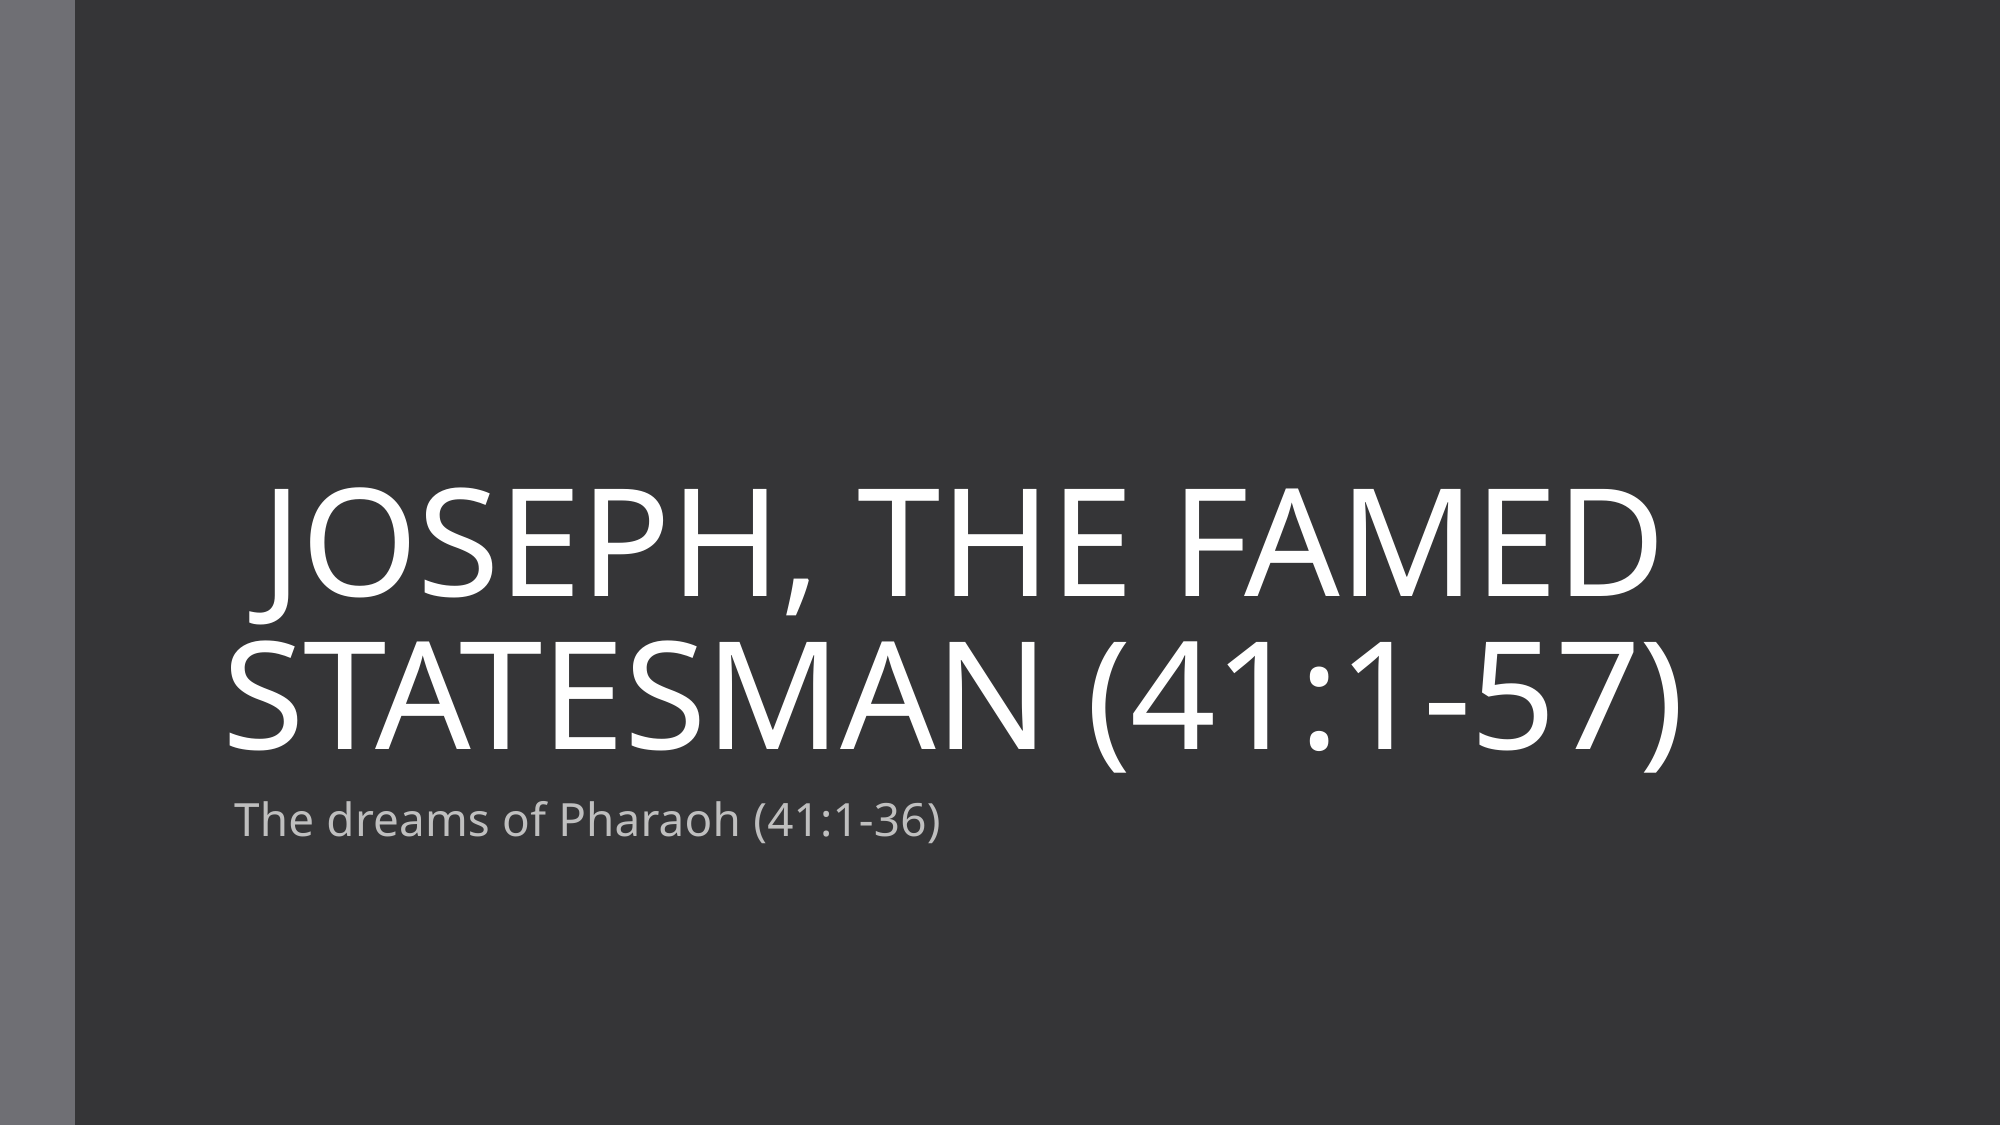

# JOSEPH, THE FAMED STATESMAN (41:1-57)
 The dreams of Pharaoh (41:1-36)